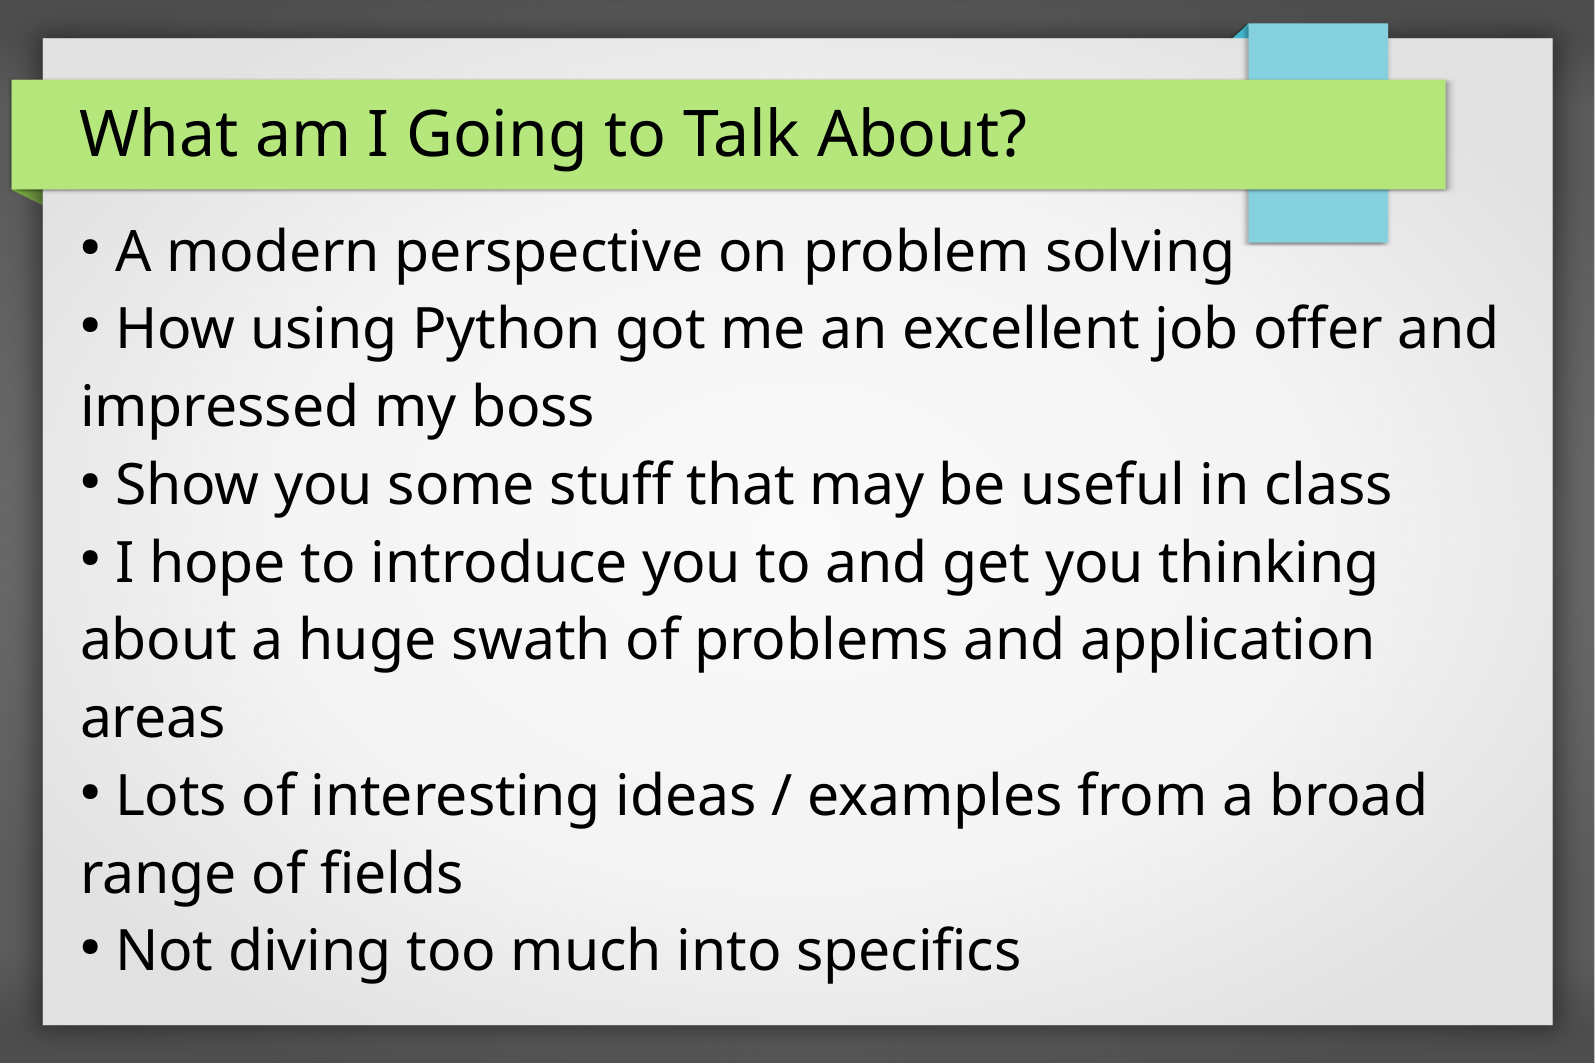

# What am I Going to Talk About?
 A modern perspective on problem solving
 How using Python got me an excellent job offer and impressed my boss
 Show you some stuff that may be useful in class
 I hope to introduce you to and get you thinking about a huge swath of problems and application areas
 Lots of interesting ideas / examples from a broad range of fields
 Not diving too much into specifics